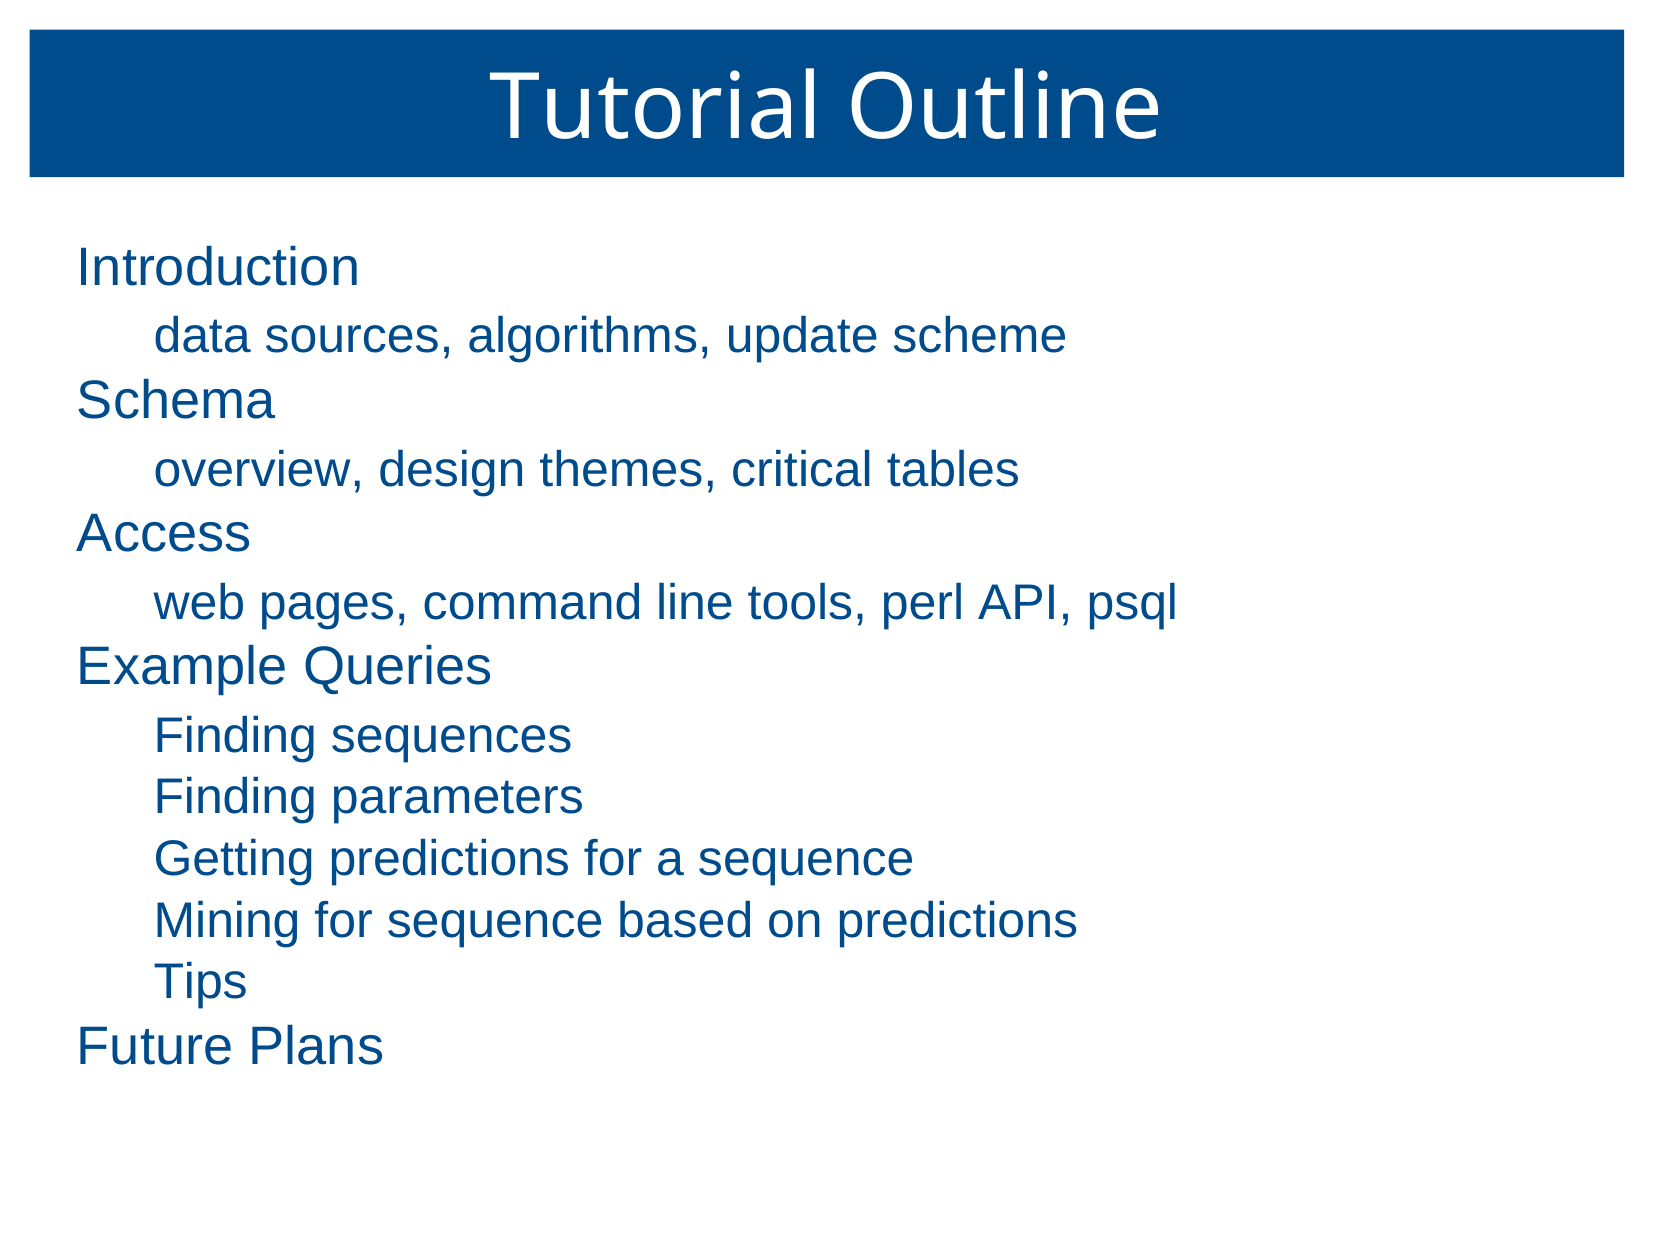

# Tutorial Outline
Introduction
data sources, algorithms, update scheme
Schema
overview, design themes, critical tables
Access
web pages, command line tools, perl API, psql
Example Queries
Finding sequences
Finding parameters
Getting predictions for a sequence
Mining for sequence based on predictions
Tips
Future Plans